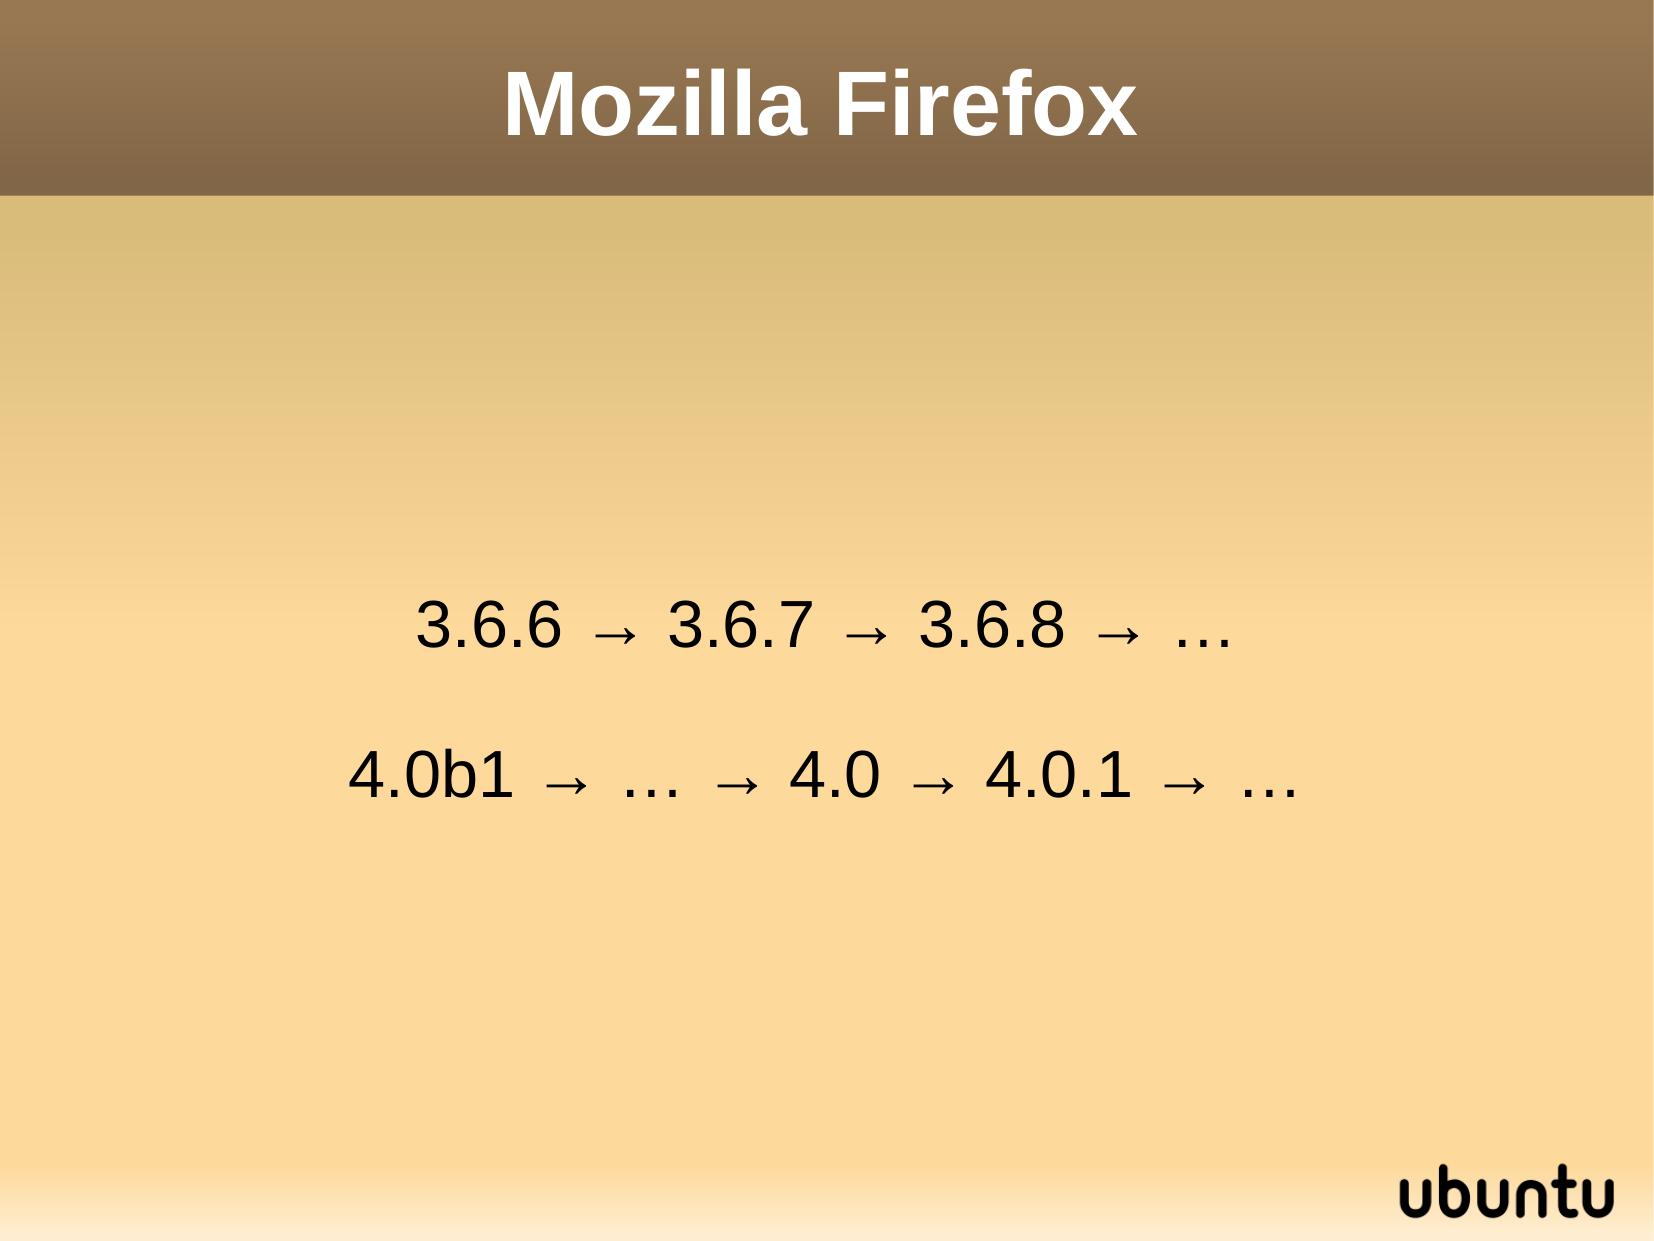

Mozilla Firefox
# 3.6.6 → 3.6.7 → 3.6.8 → …
4.0b1 → … → 4.0 → 4.0.1 → …